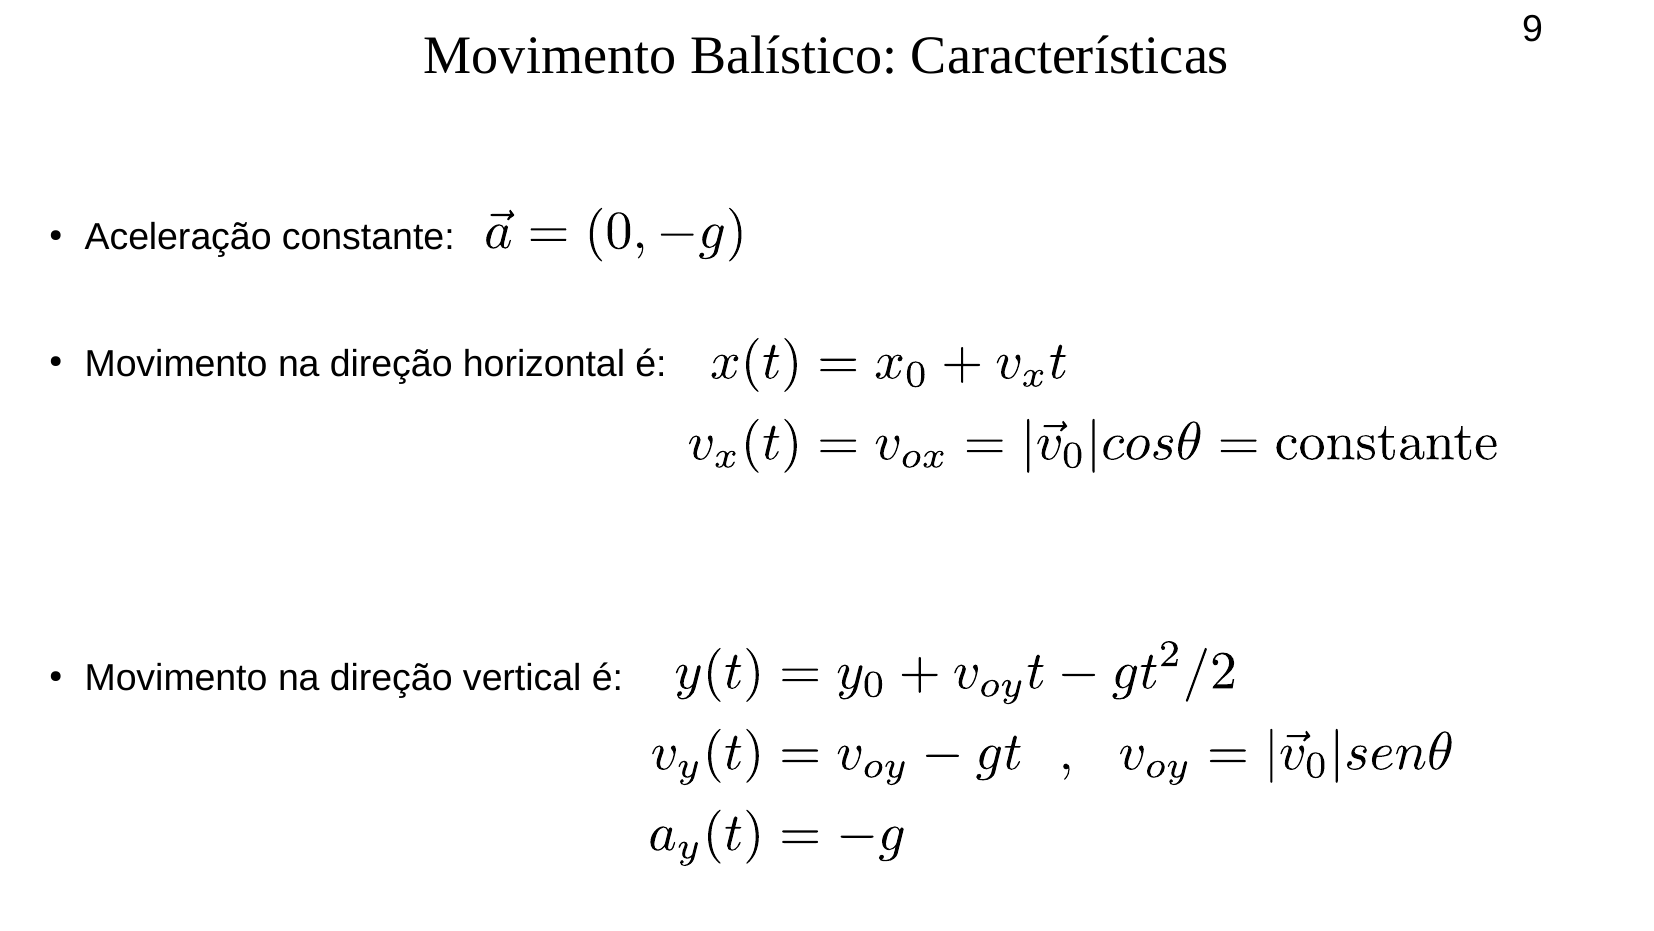

Movimento Balístico: Características
Aceleração constante:
Movimento na direção horizontal é:
Movimento na direção vertical é: